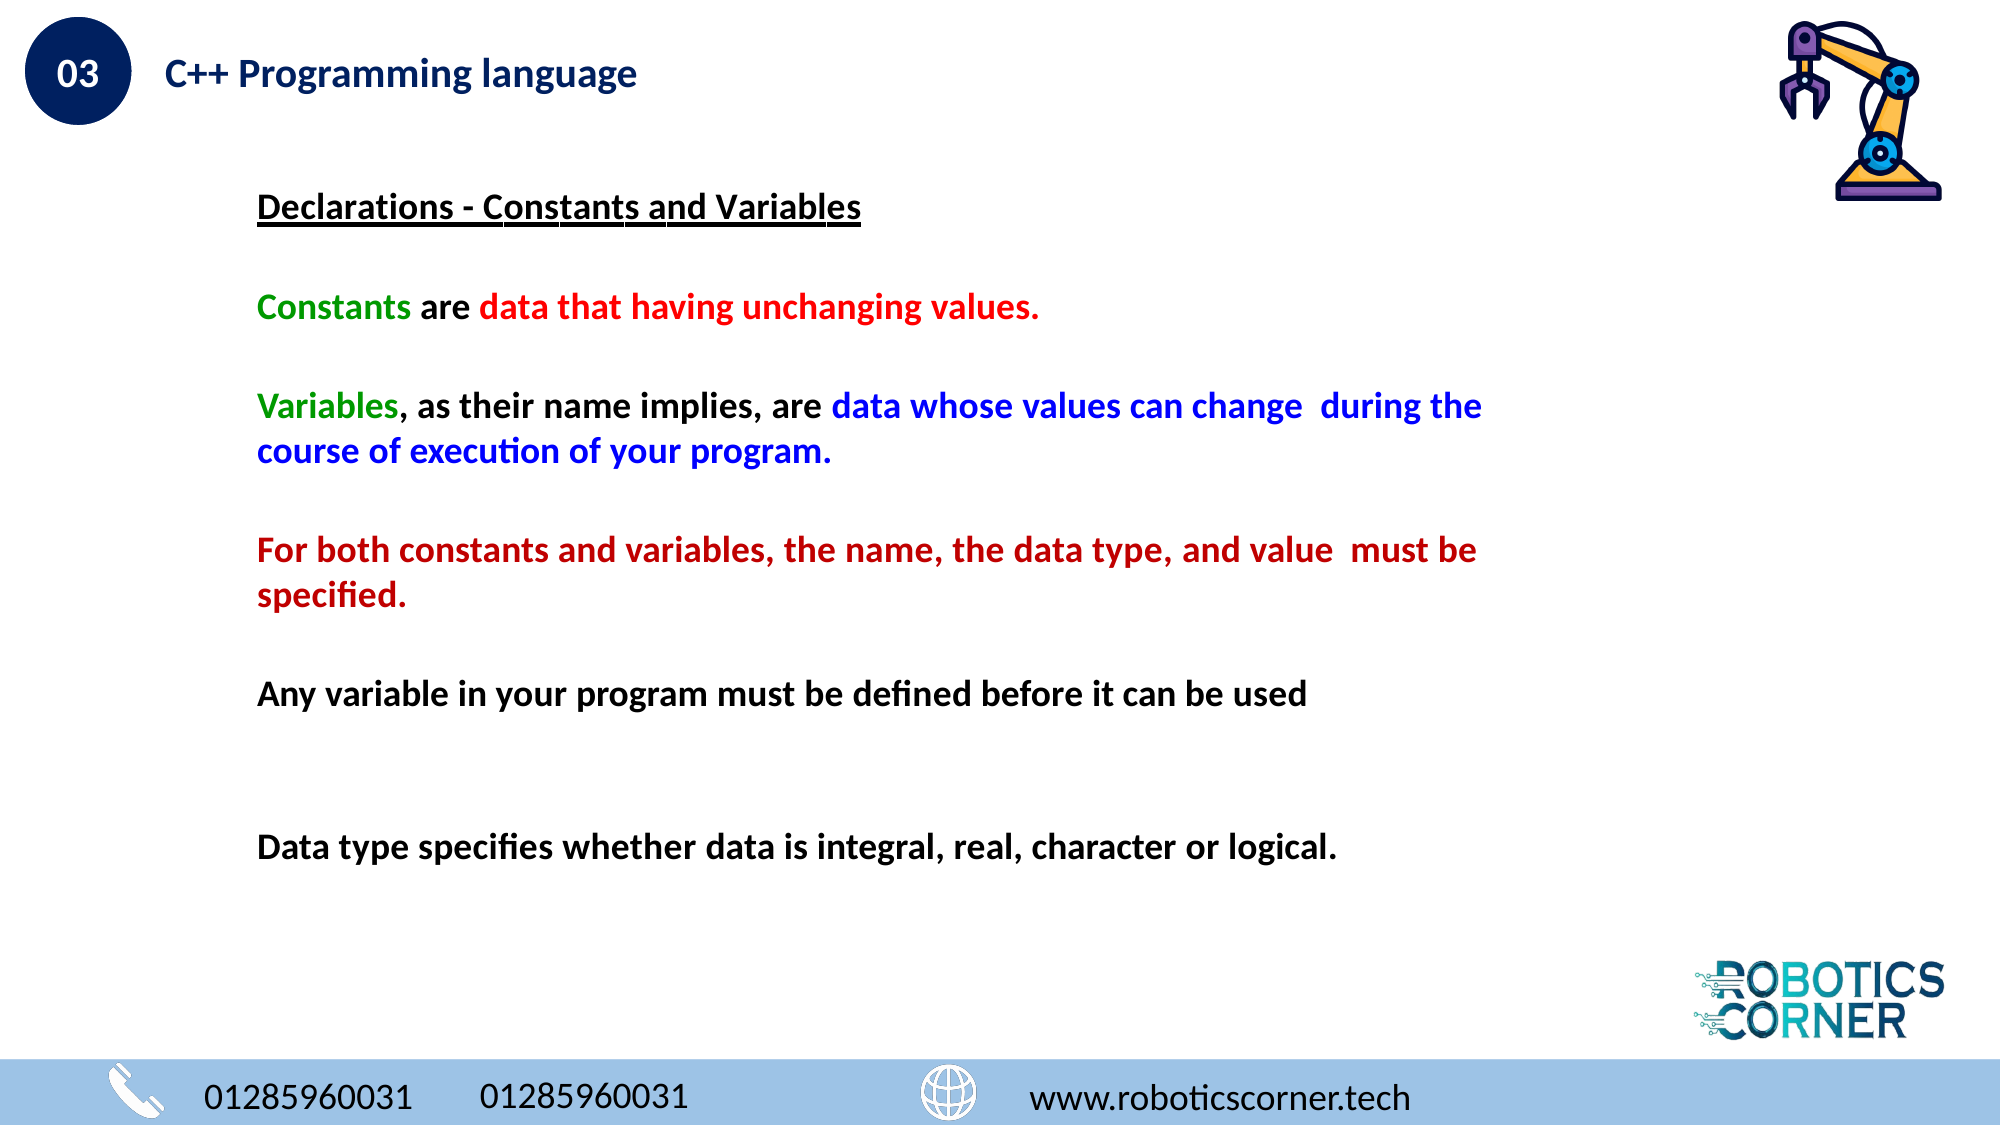

03
C++ Programming language
Declarations - Constants and Variables
Constants are data that having unchanging values.
Variables, as their name implies, are data whose values can change during the course of execution of your program.
For both constants and variables, the name, the data type, and value must be specified.
Any variable in your program must be defined before it can be used
Data type specifies whether data is integral, real, character or logical.
01285960031
01285960031
www.roboticscorner.tech